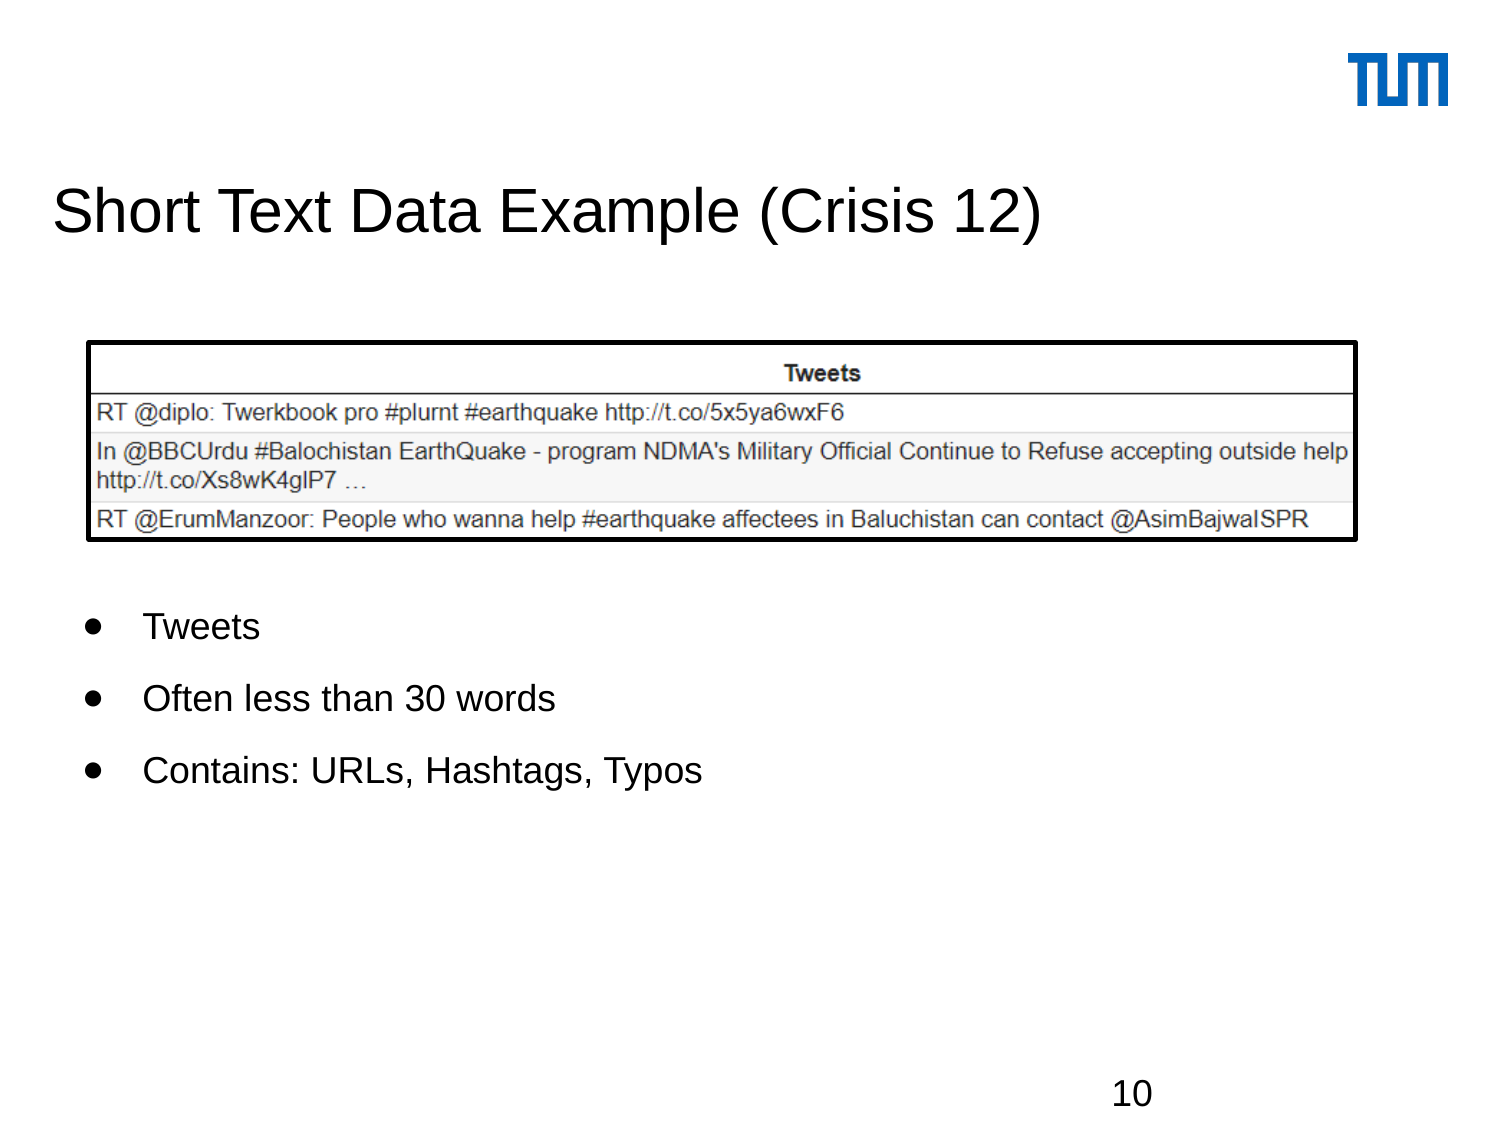

Short Text Data Example (Crisis 12)
Tweets
Often less than 30 words
Contains: URLs, Hashtags, Typos